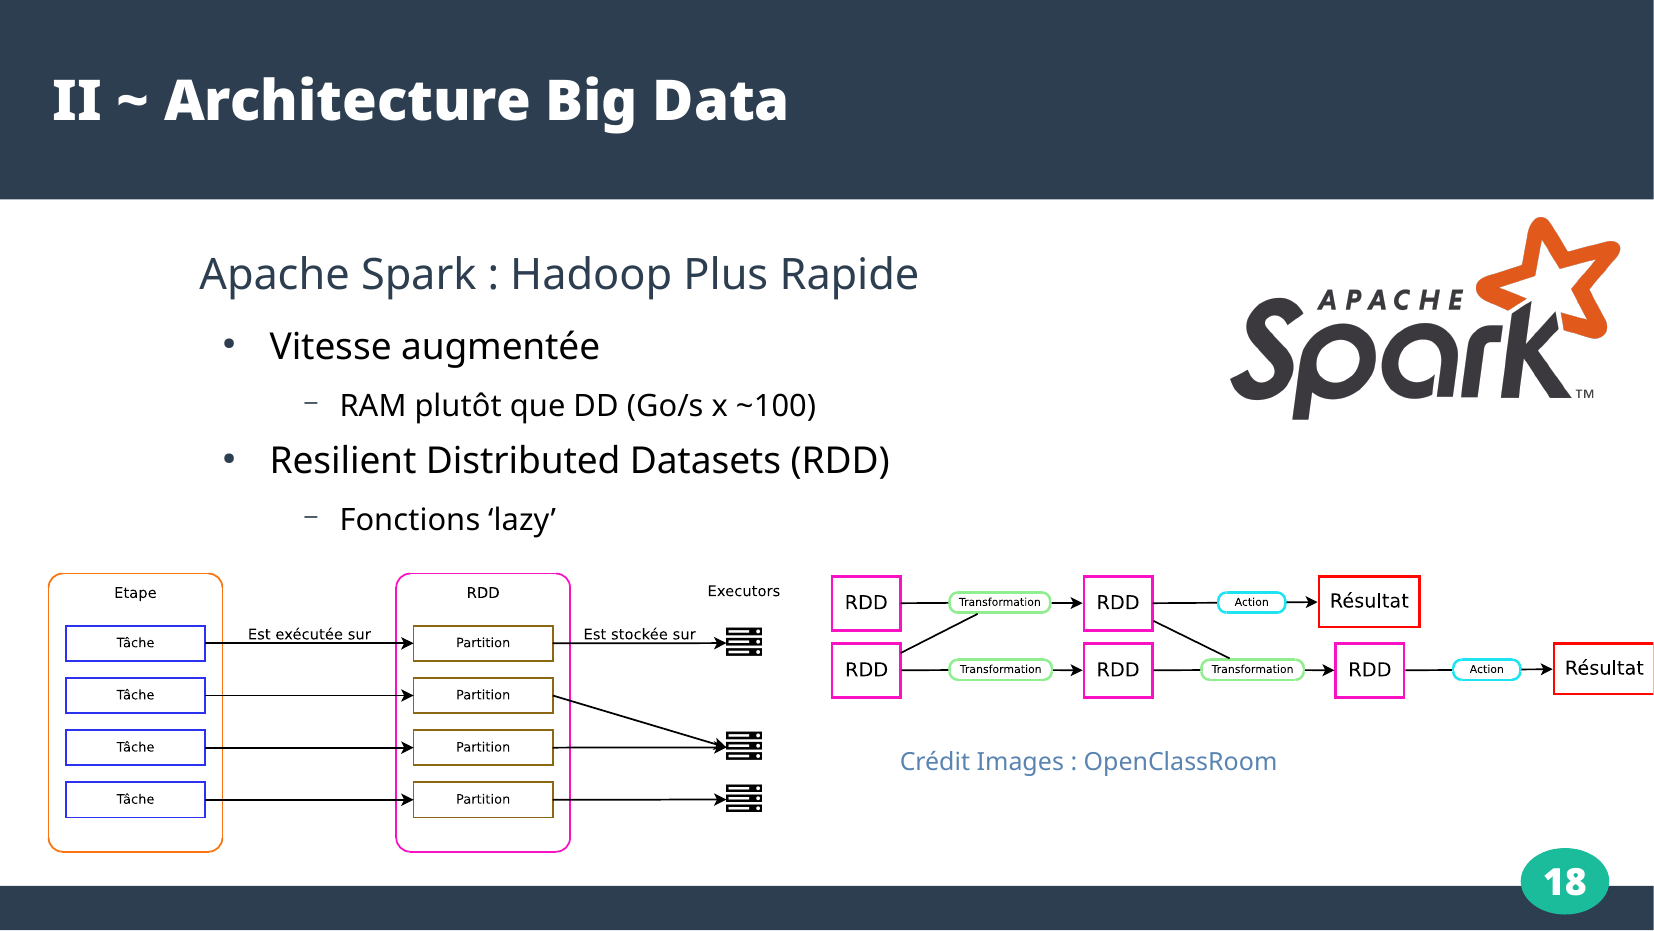

# II ~ Architecture Big Data
Apache Spark : Hadoop Plus Rapide
Vitesse augmentée
RAM plutôt que DD (Go/s x ~100)
Resilient Distributed Datasets (RDD)
Fonctions ‘lazy’
Crédit Images : OpenClassRoom
18